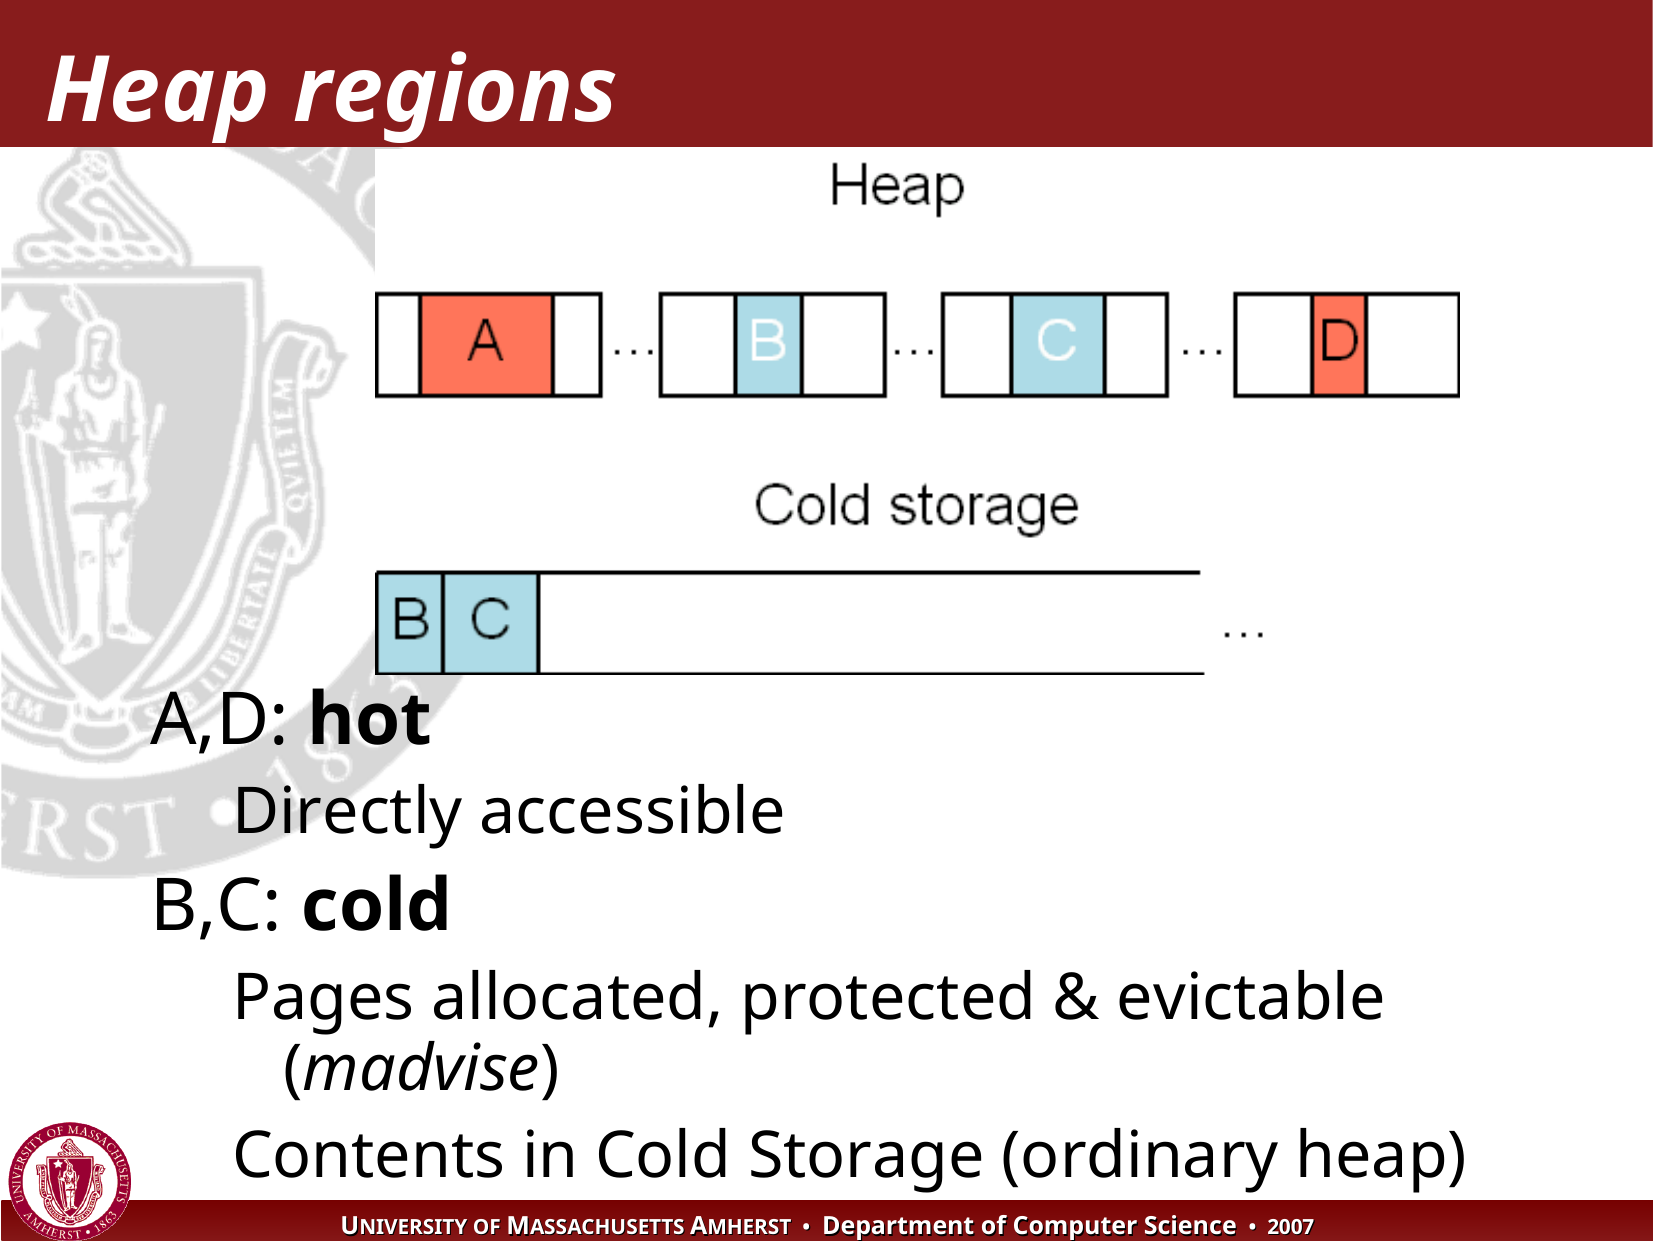

# Heap regions
A,D: hot
Directly accessible
B,C: cold
Pages allocated, protected & evictable (madvise)
Contents in Cold Storage (ordinary heap)